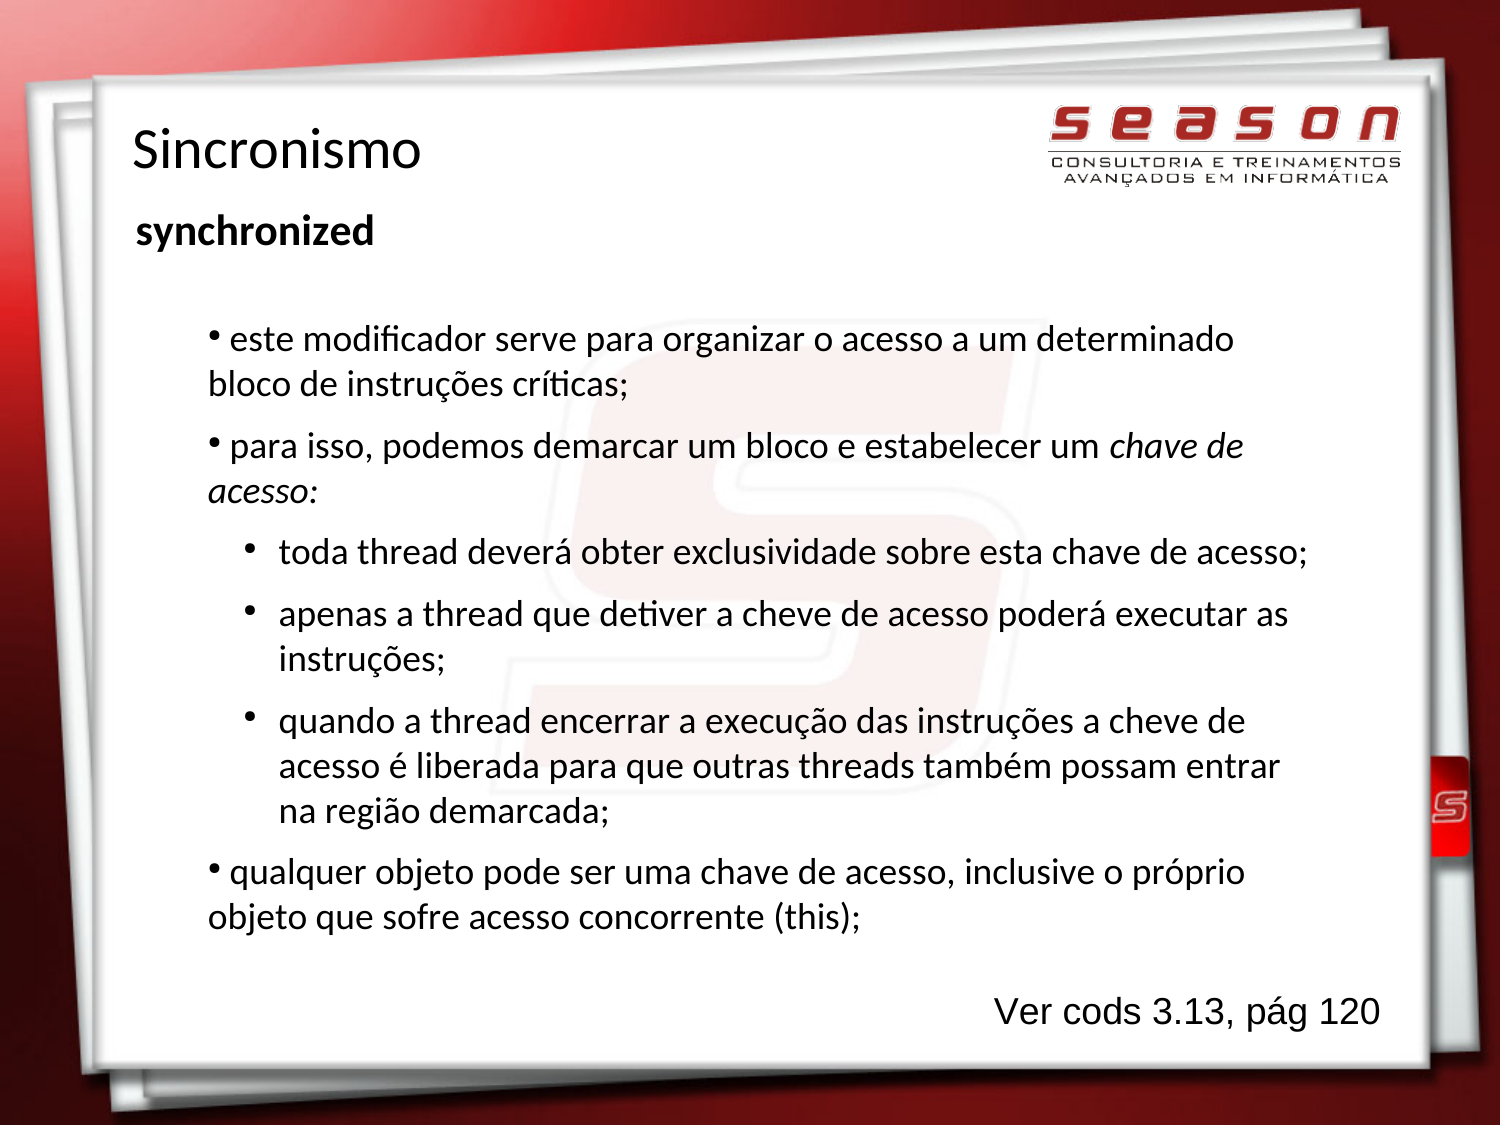

# Sincronismo
synchronized
 este modificador serve para organizar o acesso a um determinado bloco de instruções críticas;
 para isso, podemos demarcar um bloco e estabelecer um chave de acesso:
toda thread deverá obter exclusividade sobre esta chave de acesso;
apenas a thread que detiver a cheve de acesso poderá executar as instruções;
quando a thread encerrar a execução das instruções a cheve de acesso é liberada para que outras threads também possam entrar na região demarcada;
 qualquer objeto pode ser uma chave de acesso, inclusive o próprio objeto que sofre acesso concorrente (this);
Ver cods 3.13, pág 120